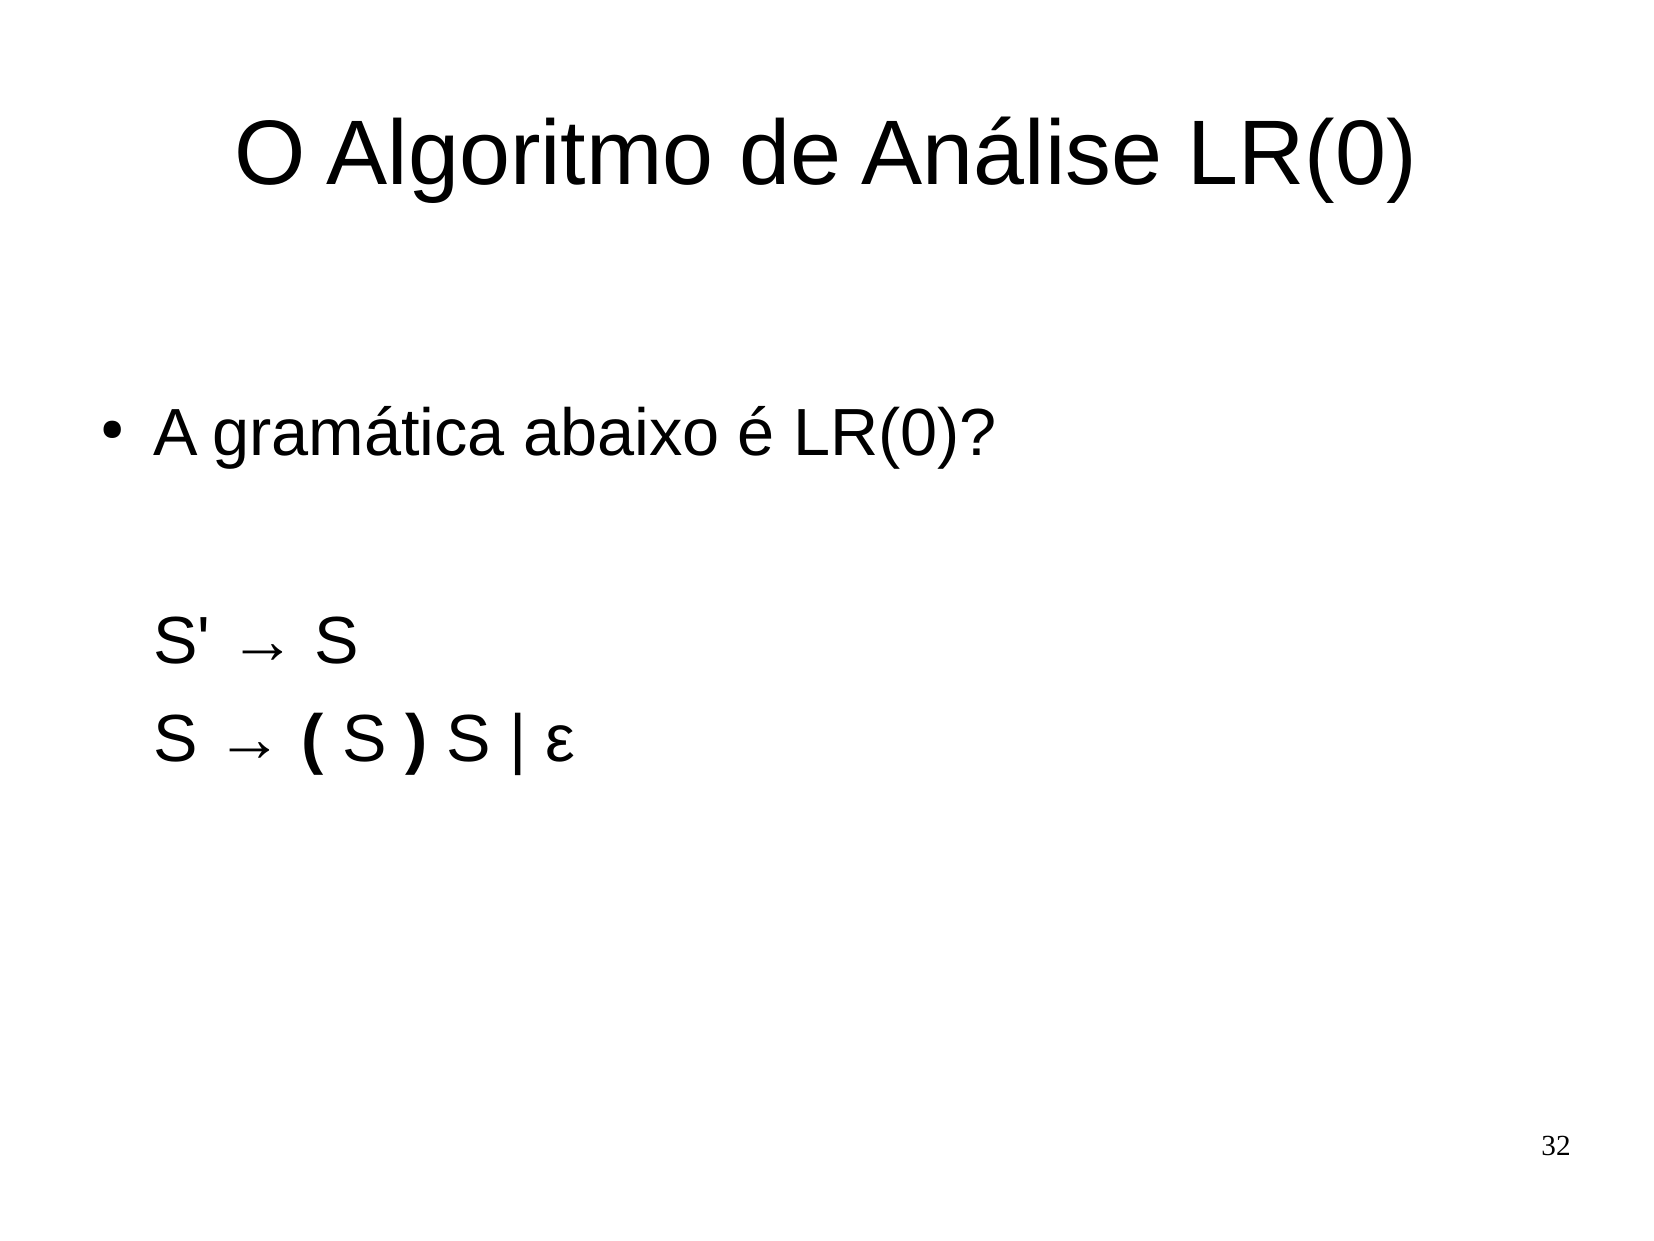

# O Algoritmo de Análise LR(0)
A gramática abaixo é LR(0)?
S' → S
S → ( S ) S | ε
32